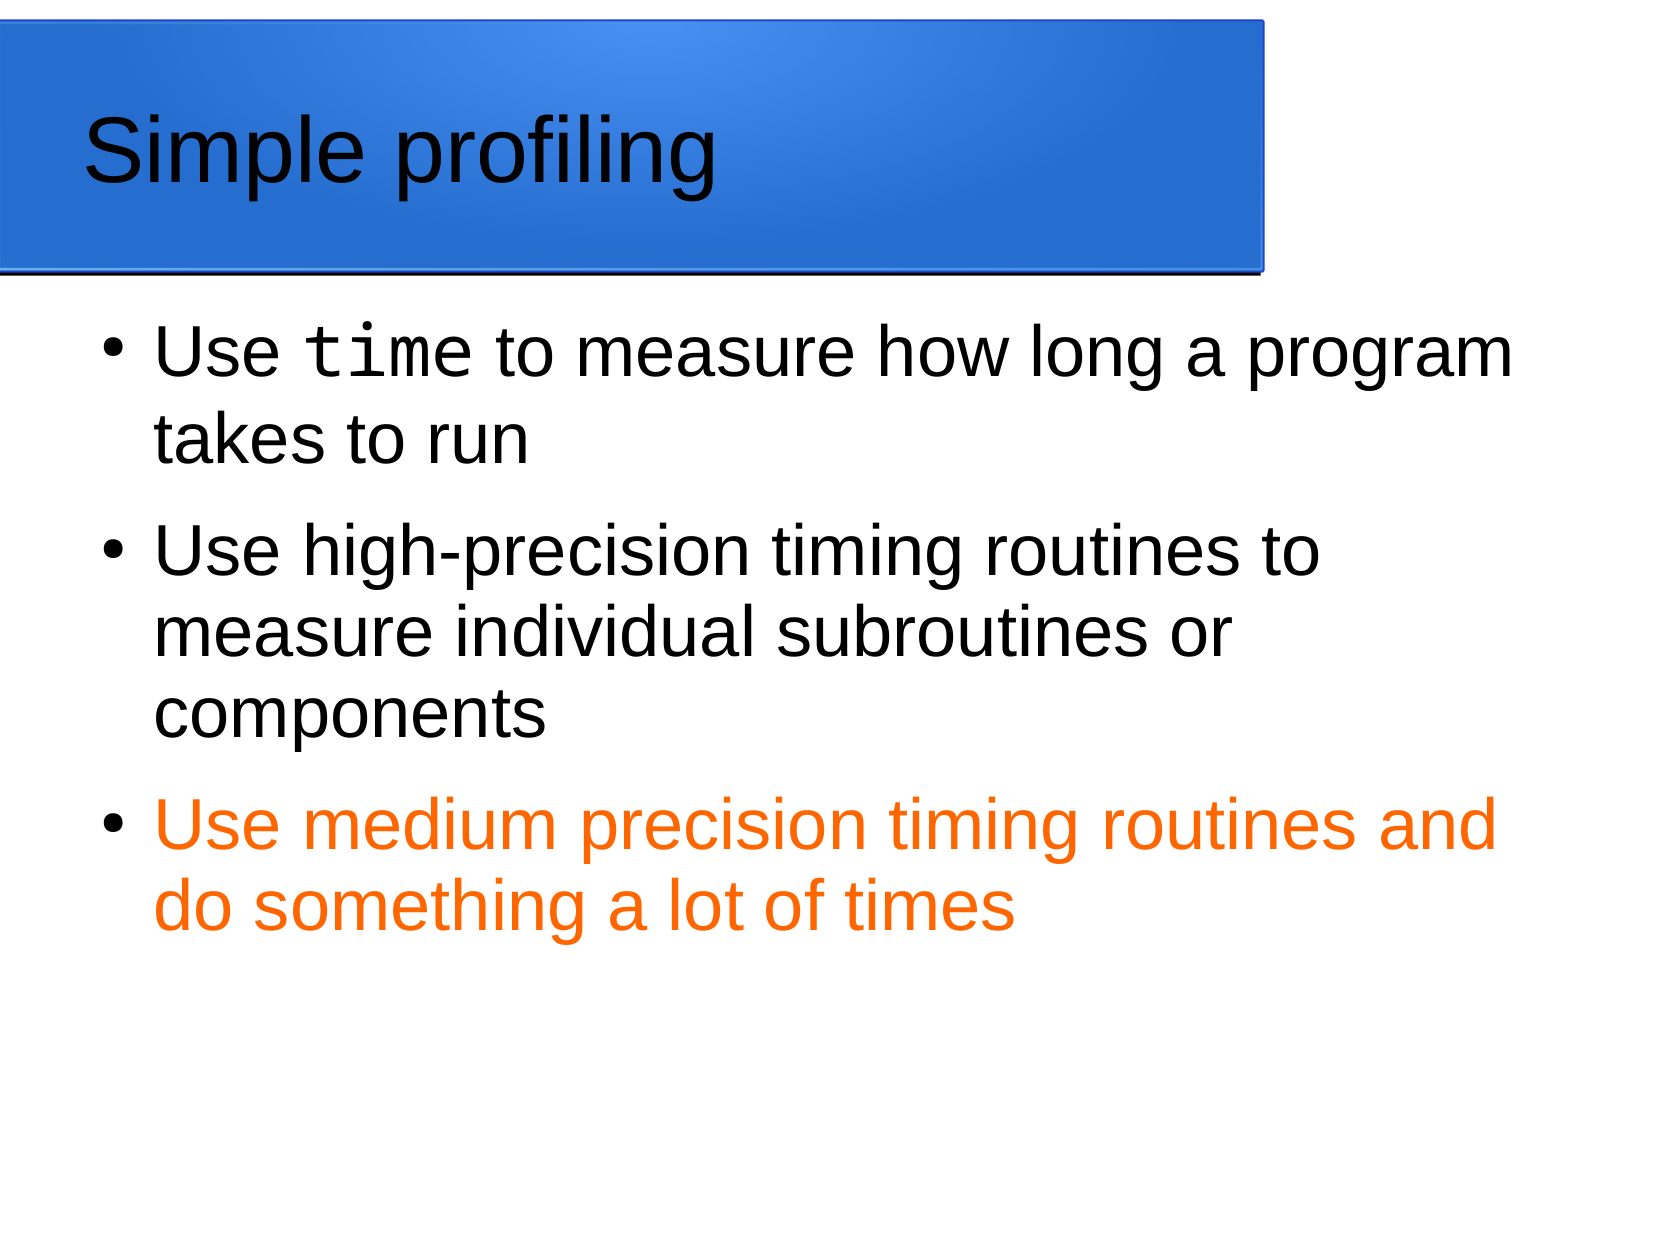

# Simple profiling
Use time to measure how long a program takes to run
Use high-precision timing routines to measure individual subroutines or components
Use medium precision timing routines and do something a lot of times